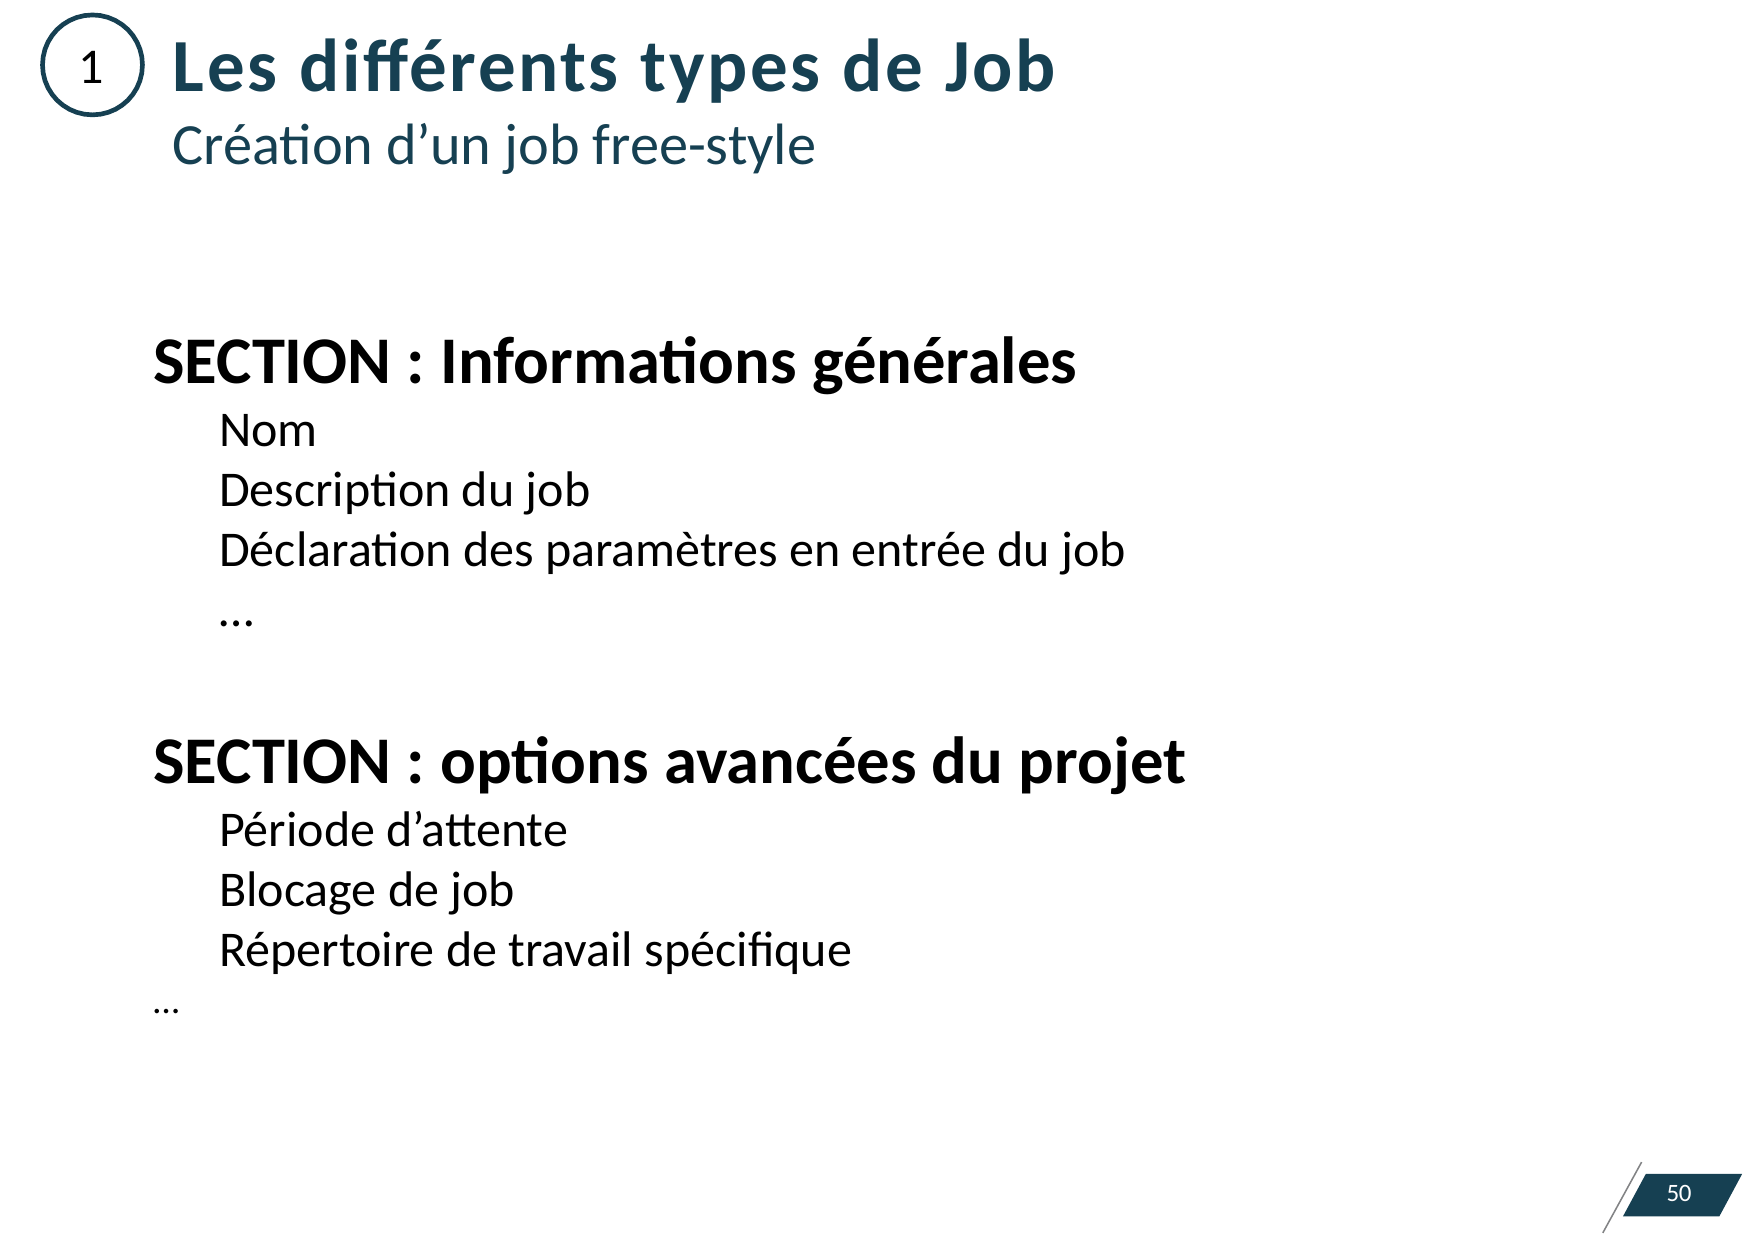

# Les différents types de Job Création d’un job free-style
1
SECTION : Informations générales
Nom
Description du job
Déclaration des paramètres en entrée du job
…
SECTION : options avancées du projet
Période d’attente
Blocage de job
Répertoire de travail spécifique
…
50